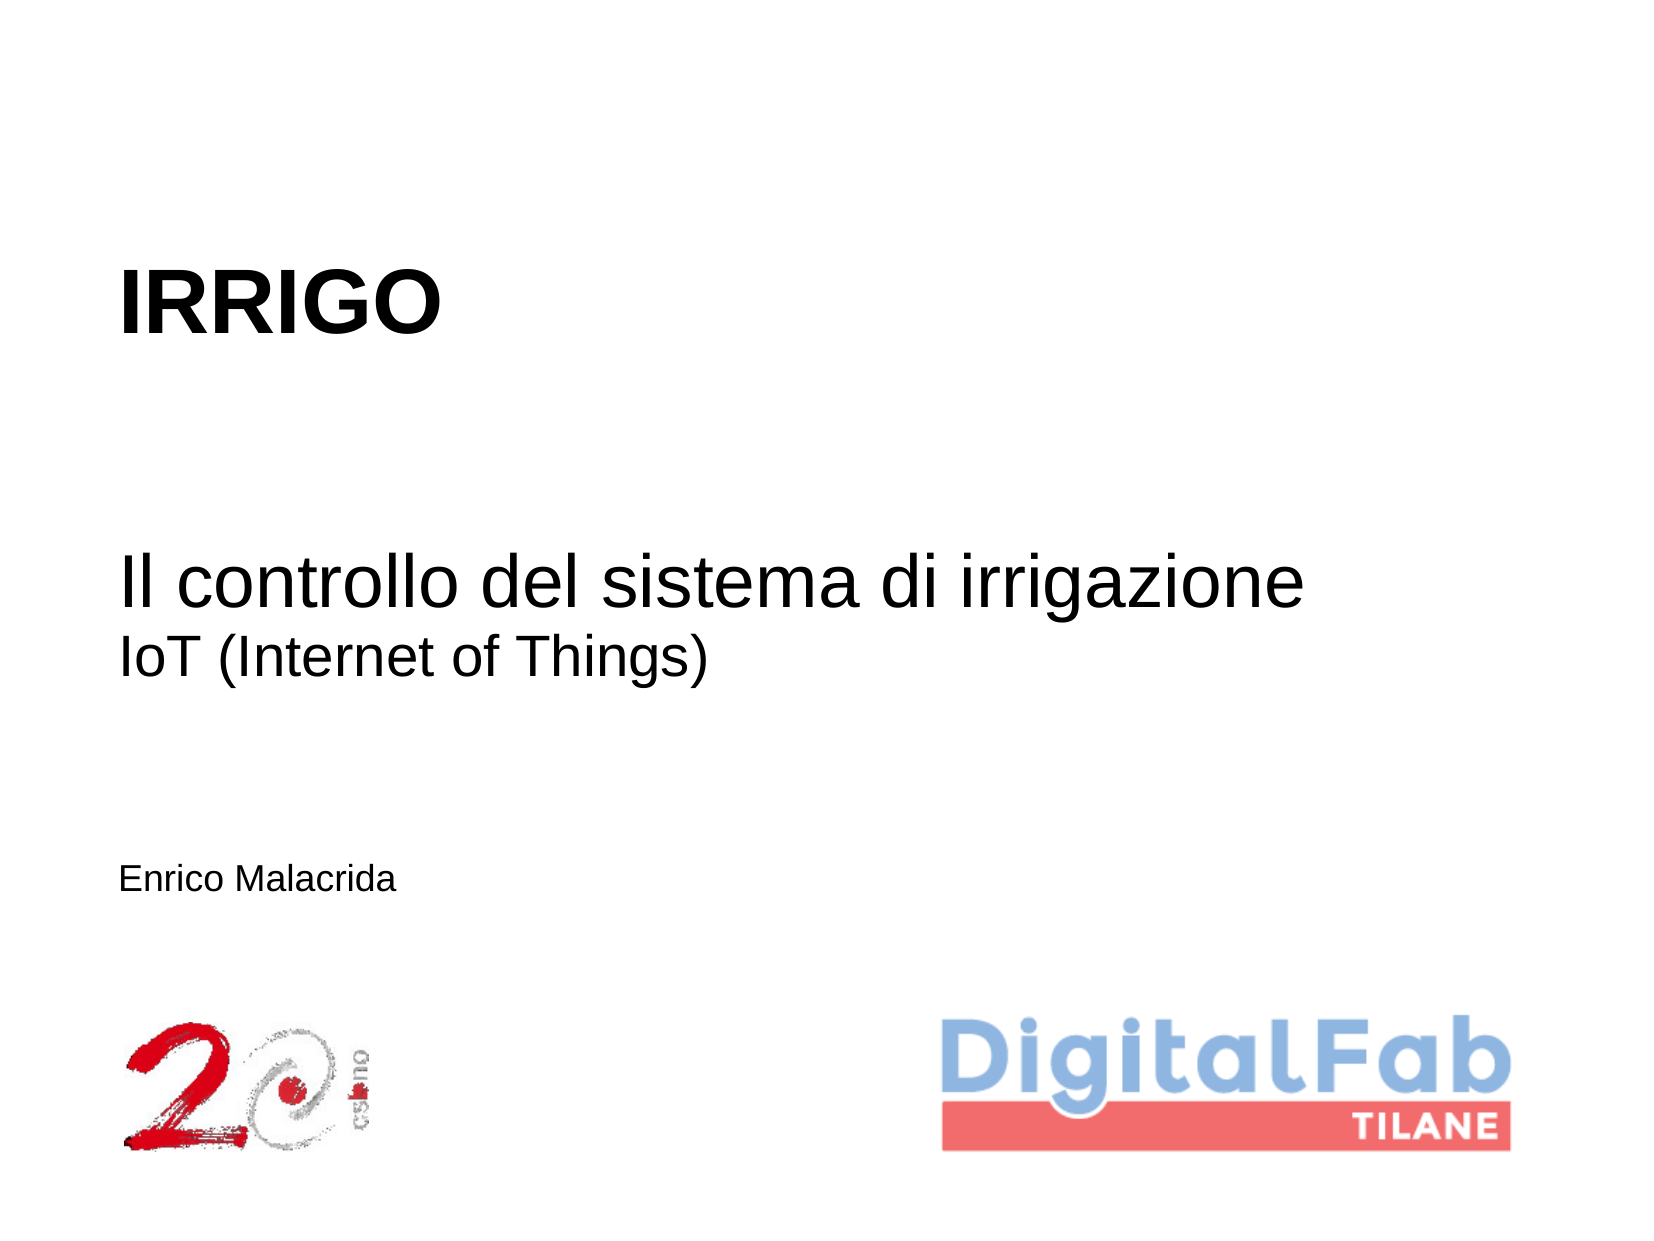

# IRRIGO Il controllo del sistema di irrigazione IoT (Internet of Things) Enrico Malacrida